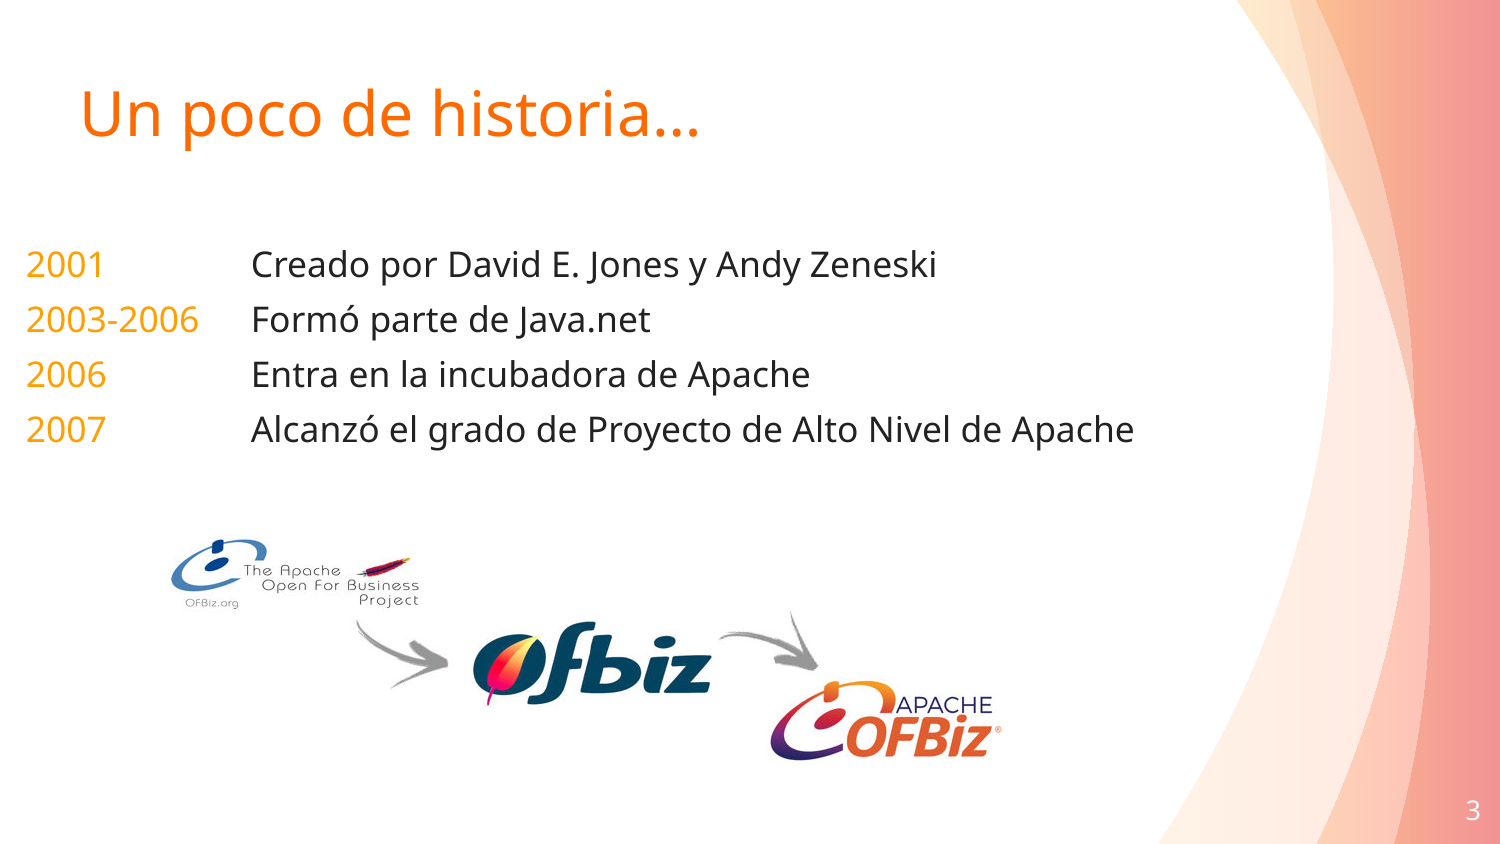

# Un poco de historia…
2001 		Creado por David E. Jones y Andy Zeneski
2003-2006	Formó parte de Java.net
2006		Entra en la incubadora de Apache
2007		Alcanzó el grado de Proyecto de Alto Nivel de Apache